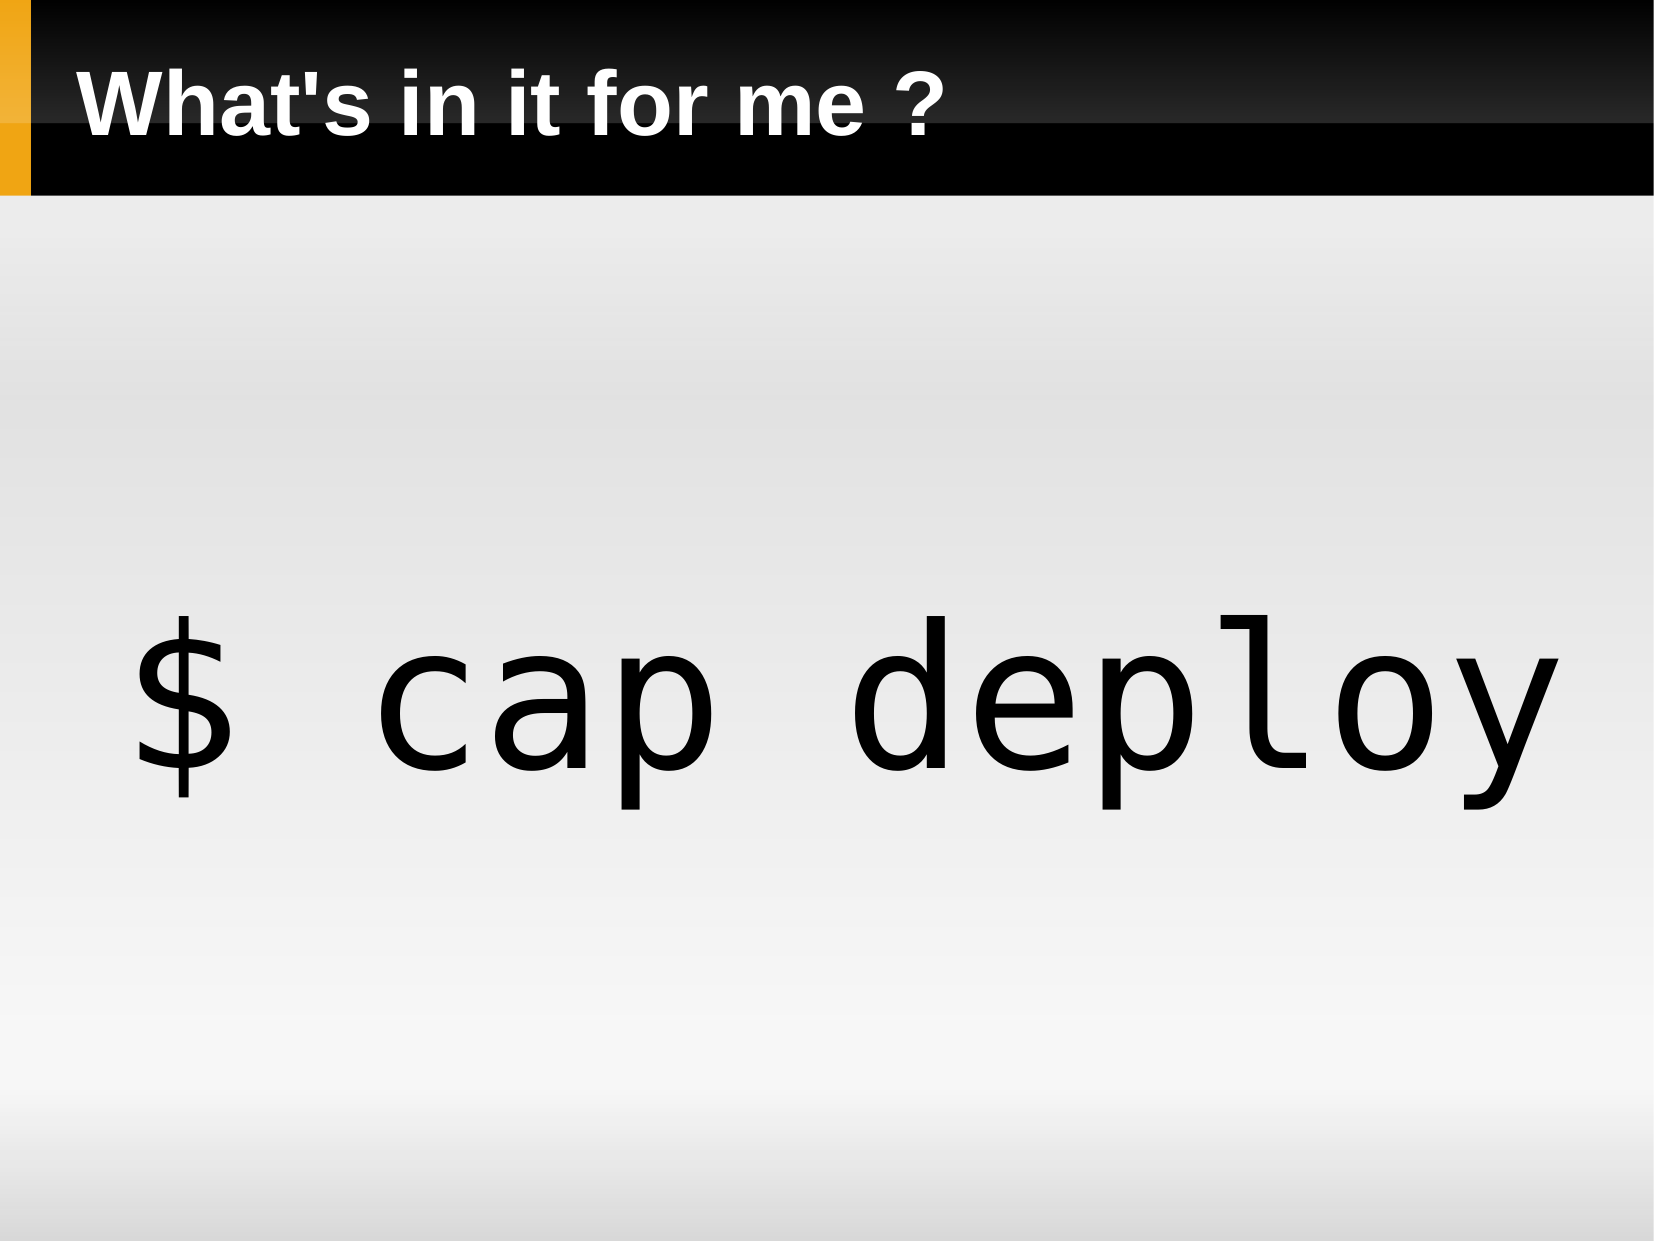

# What's in it for me ?
$ cap deploy